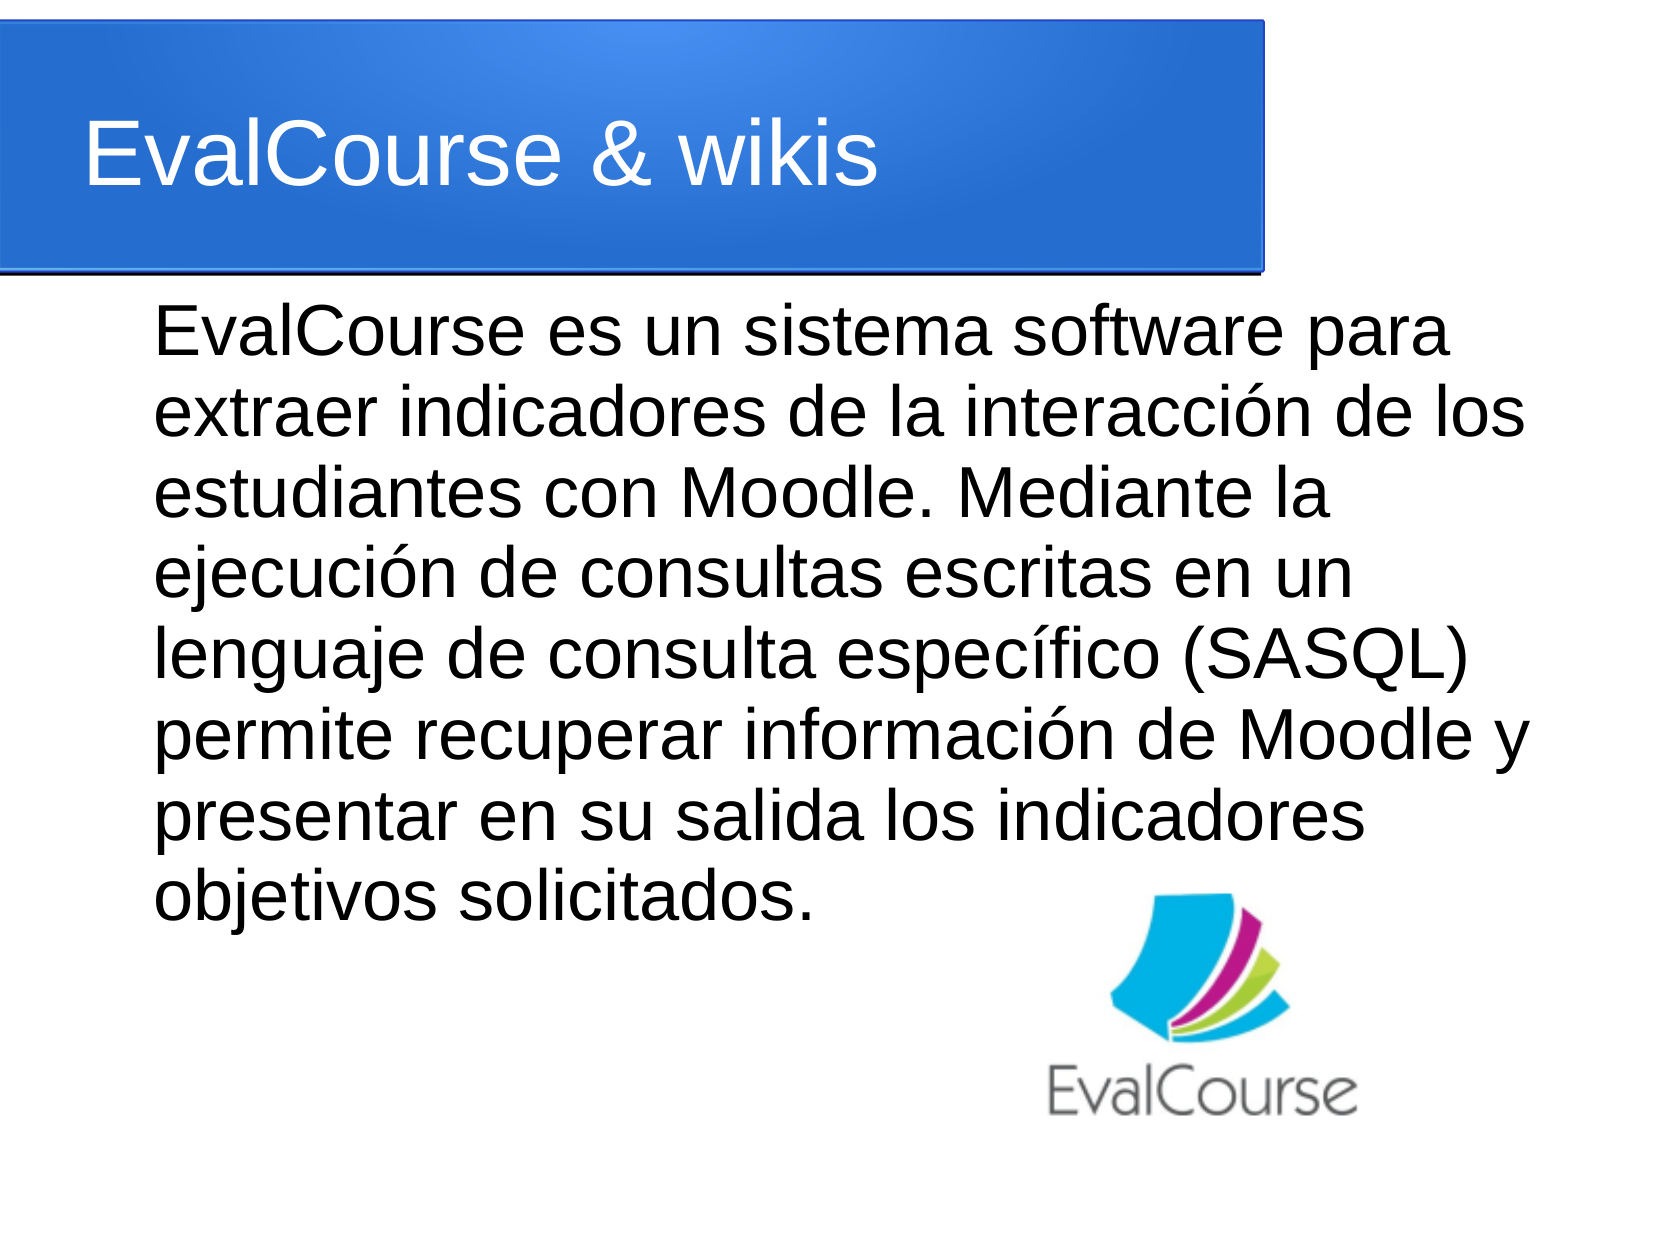

# EvalCourse & wikis
EvalCourse es un sistema software para extraer indicadores de la interacción de los estudiantes con Moodle. Mediante la ejecución de consultas escritas en un lenguaje de consulta específico (SASQL) permite recuperar información de Moodle y presentar en su salida los indicadores objetivos solicitados.